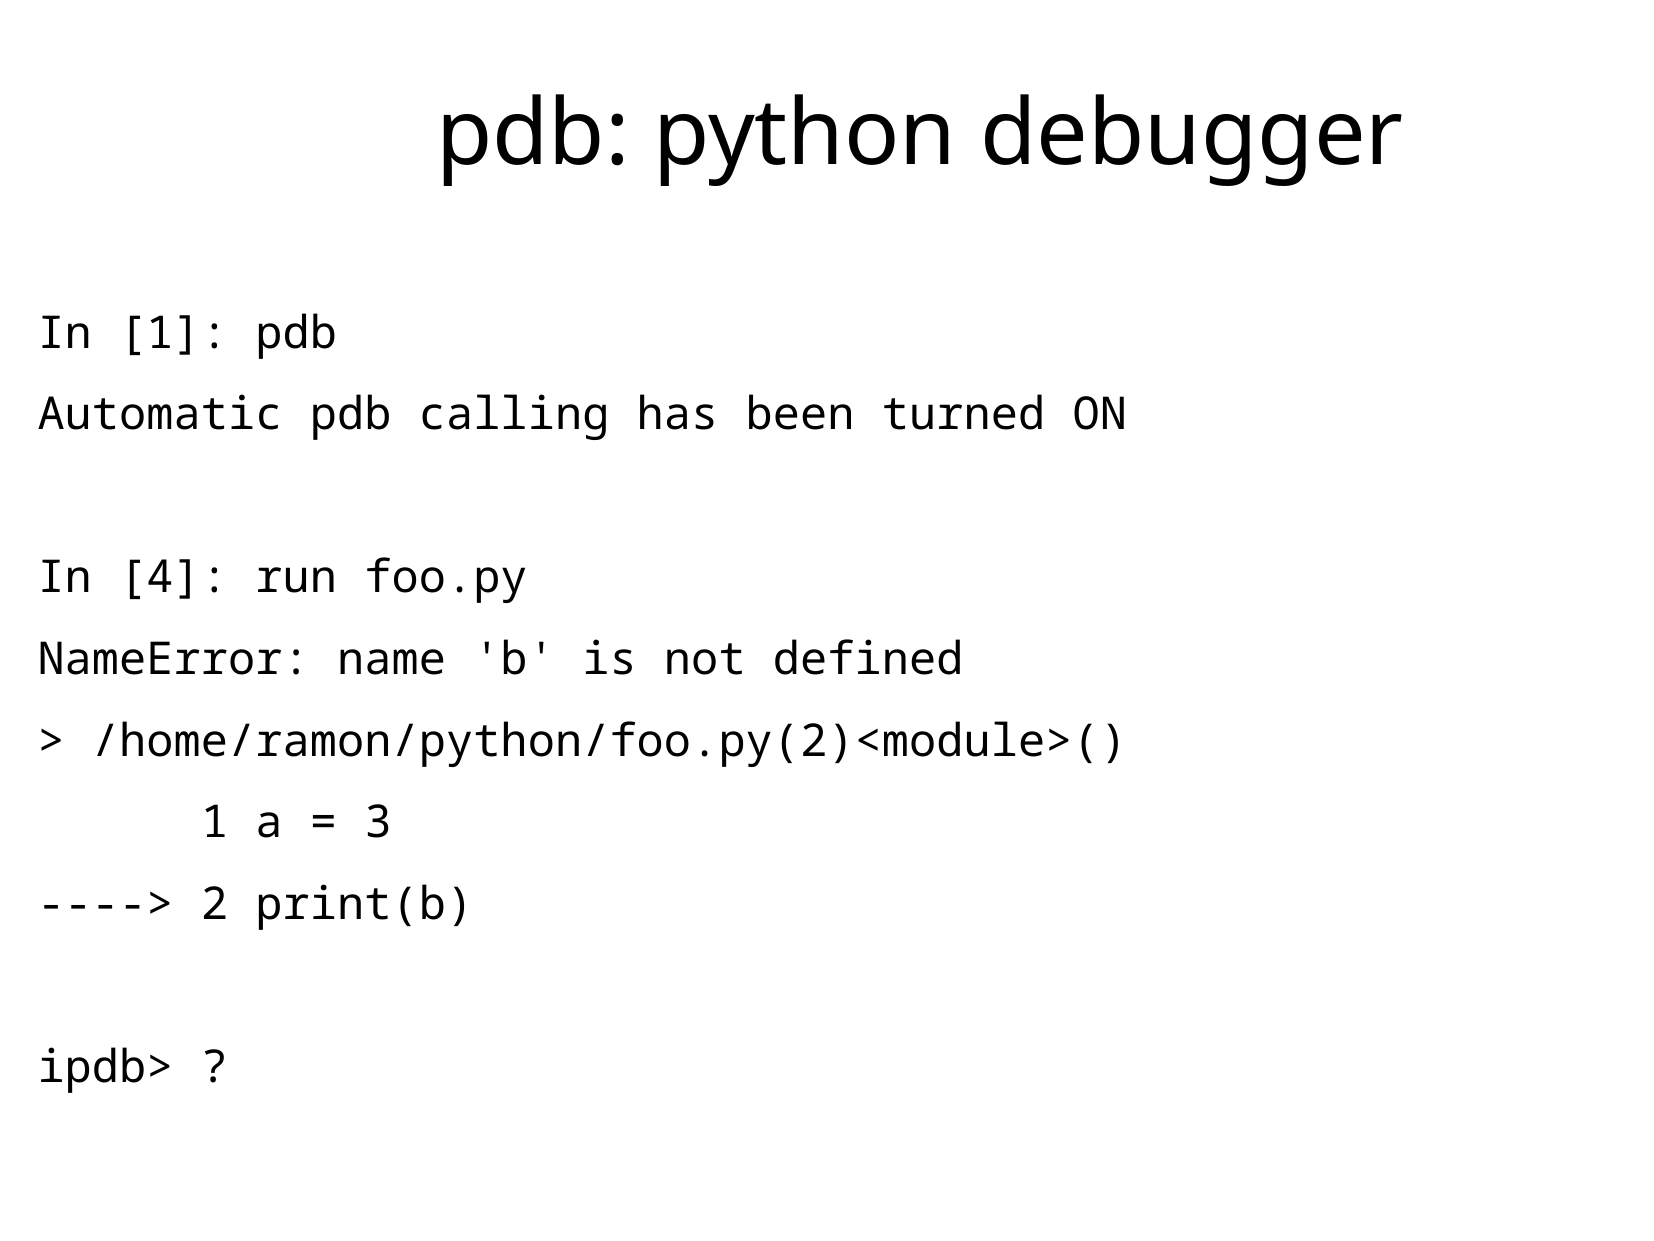

# pdb: python debugger
In [1]: pdb
Automatic pdb calling has been turned ON
In [4]: run foo.py
NameError: name 'b' is not defined
> /home/ramon/python/foo.py(2)<module>()
 1 a = 3
----> 2 print(b)
ipdb> ?